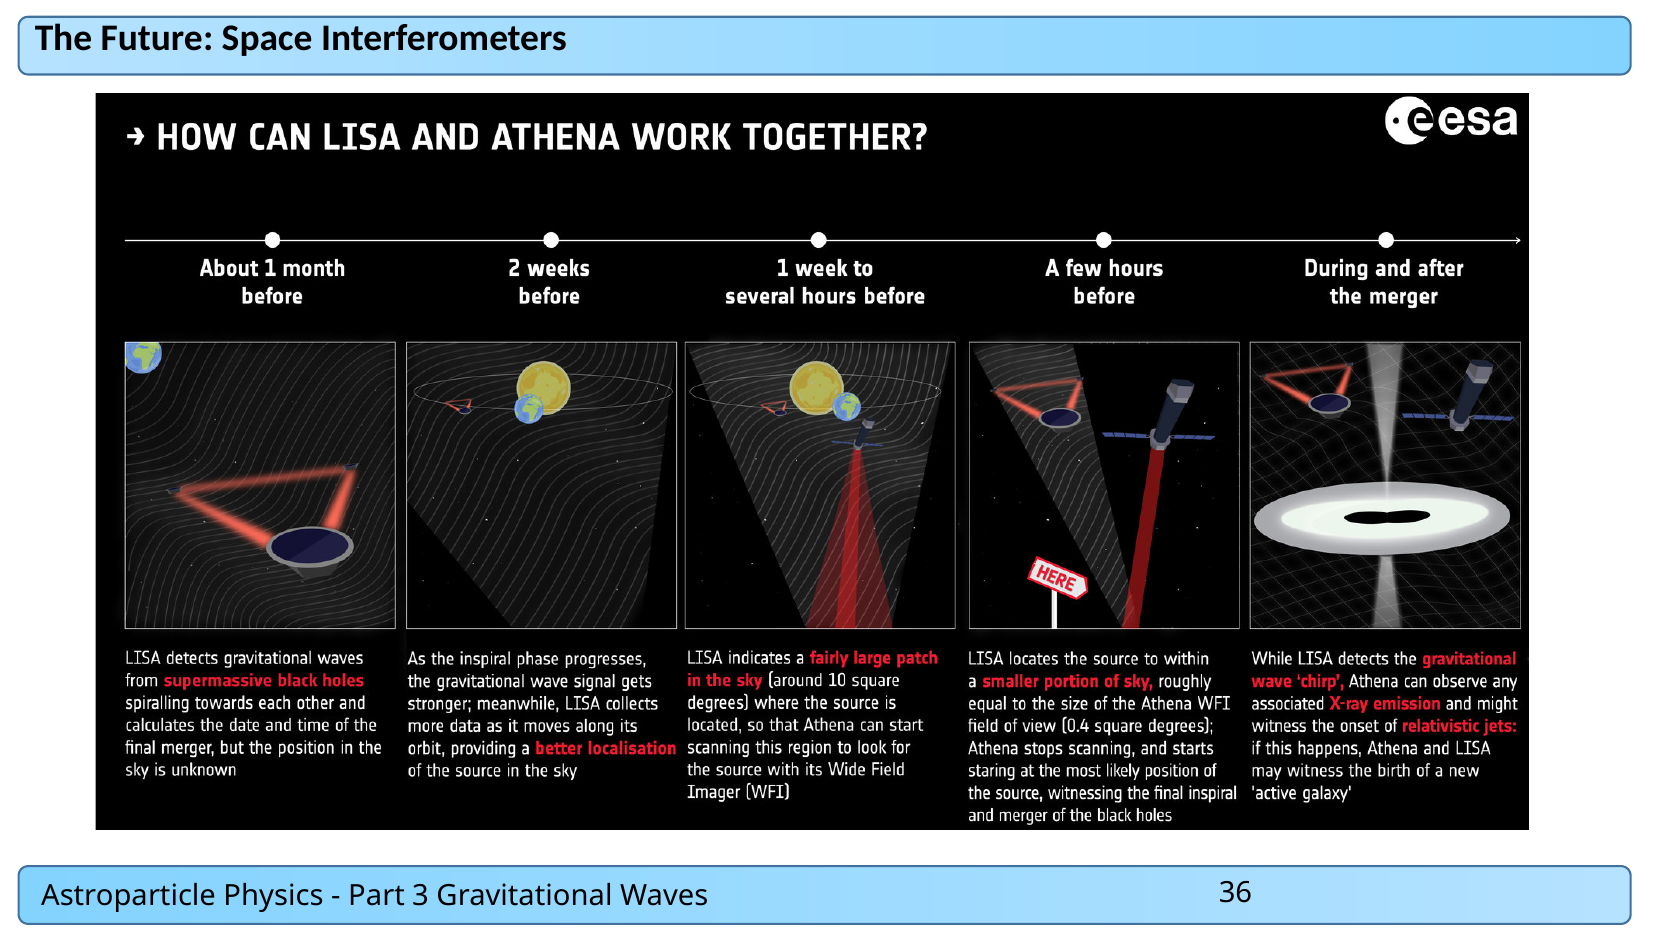

The Future: Space Interferometers
Astroparticle Physics - Part 3 Gravitational Waves